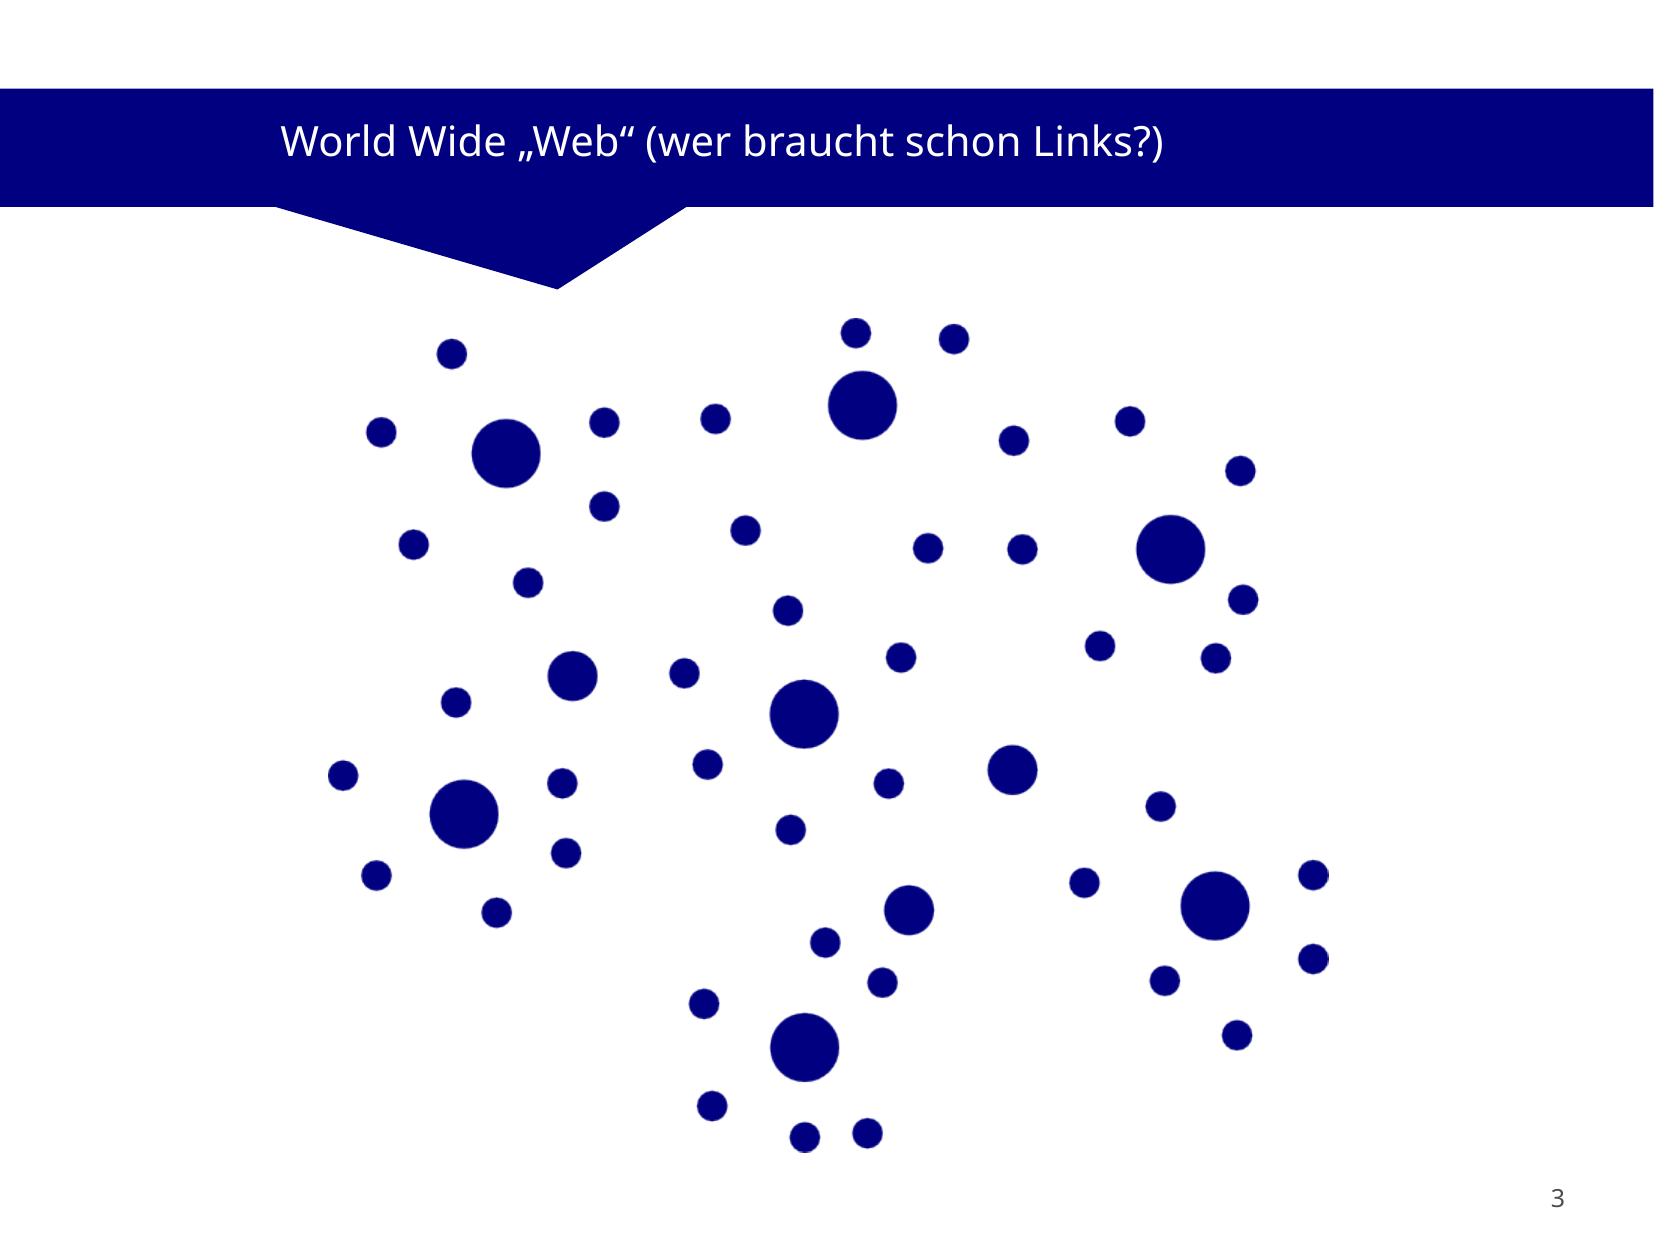

World Wide „Web“ (wer braucht schon Links?)